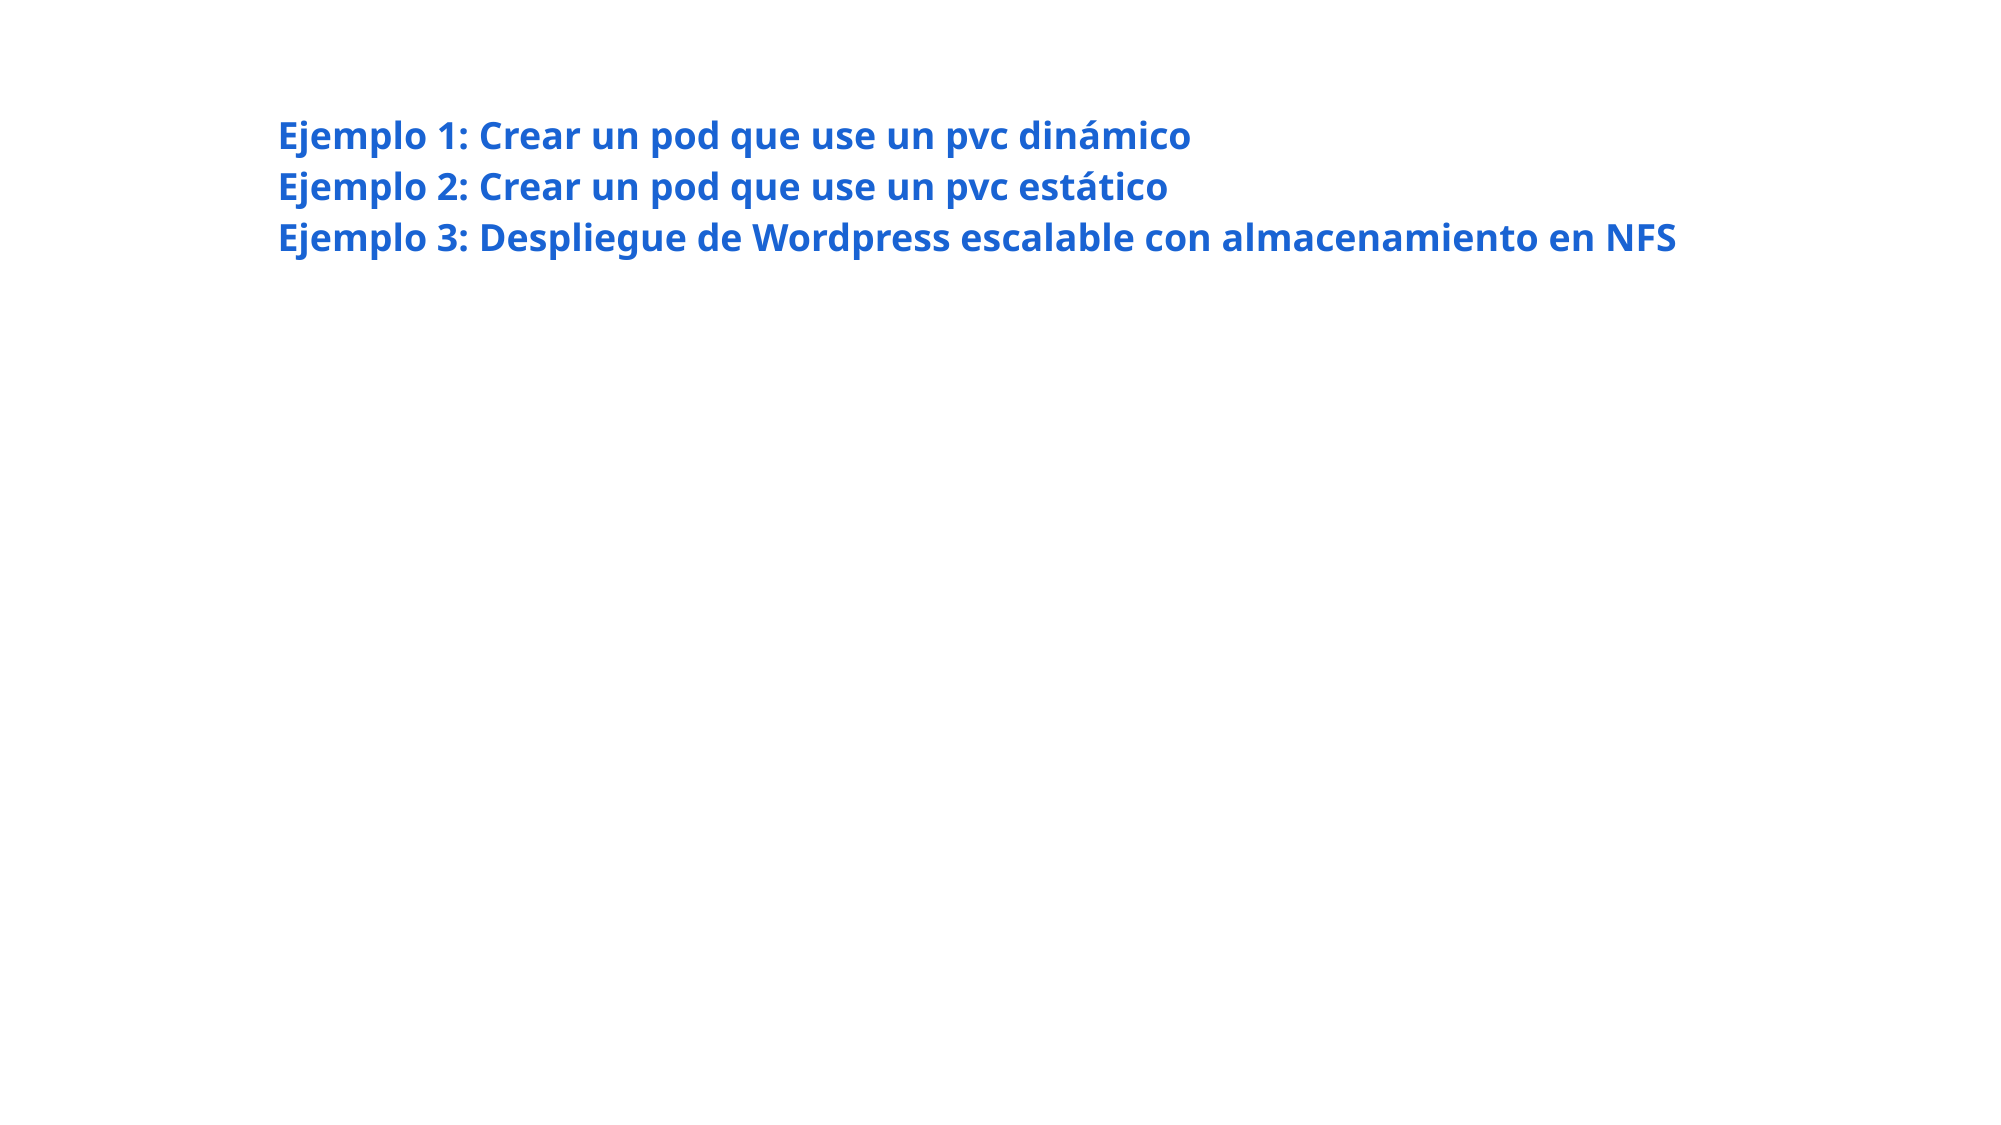

Ejemplo 1: Crear un pod que use un pvc dinámico
Ejemplo 2: Crear un pod que use un pvc estático
Ejemplo 3: Despliegue de Wordpress escalable con almacenamiento en NFS